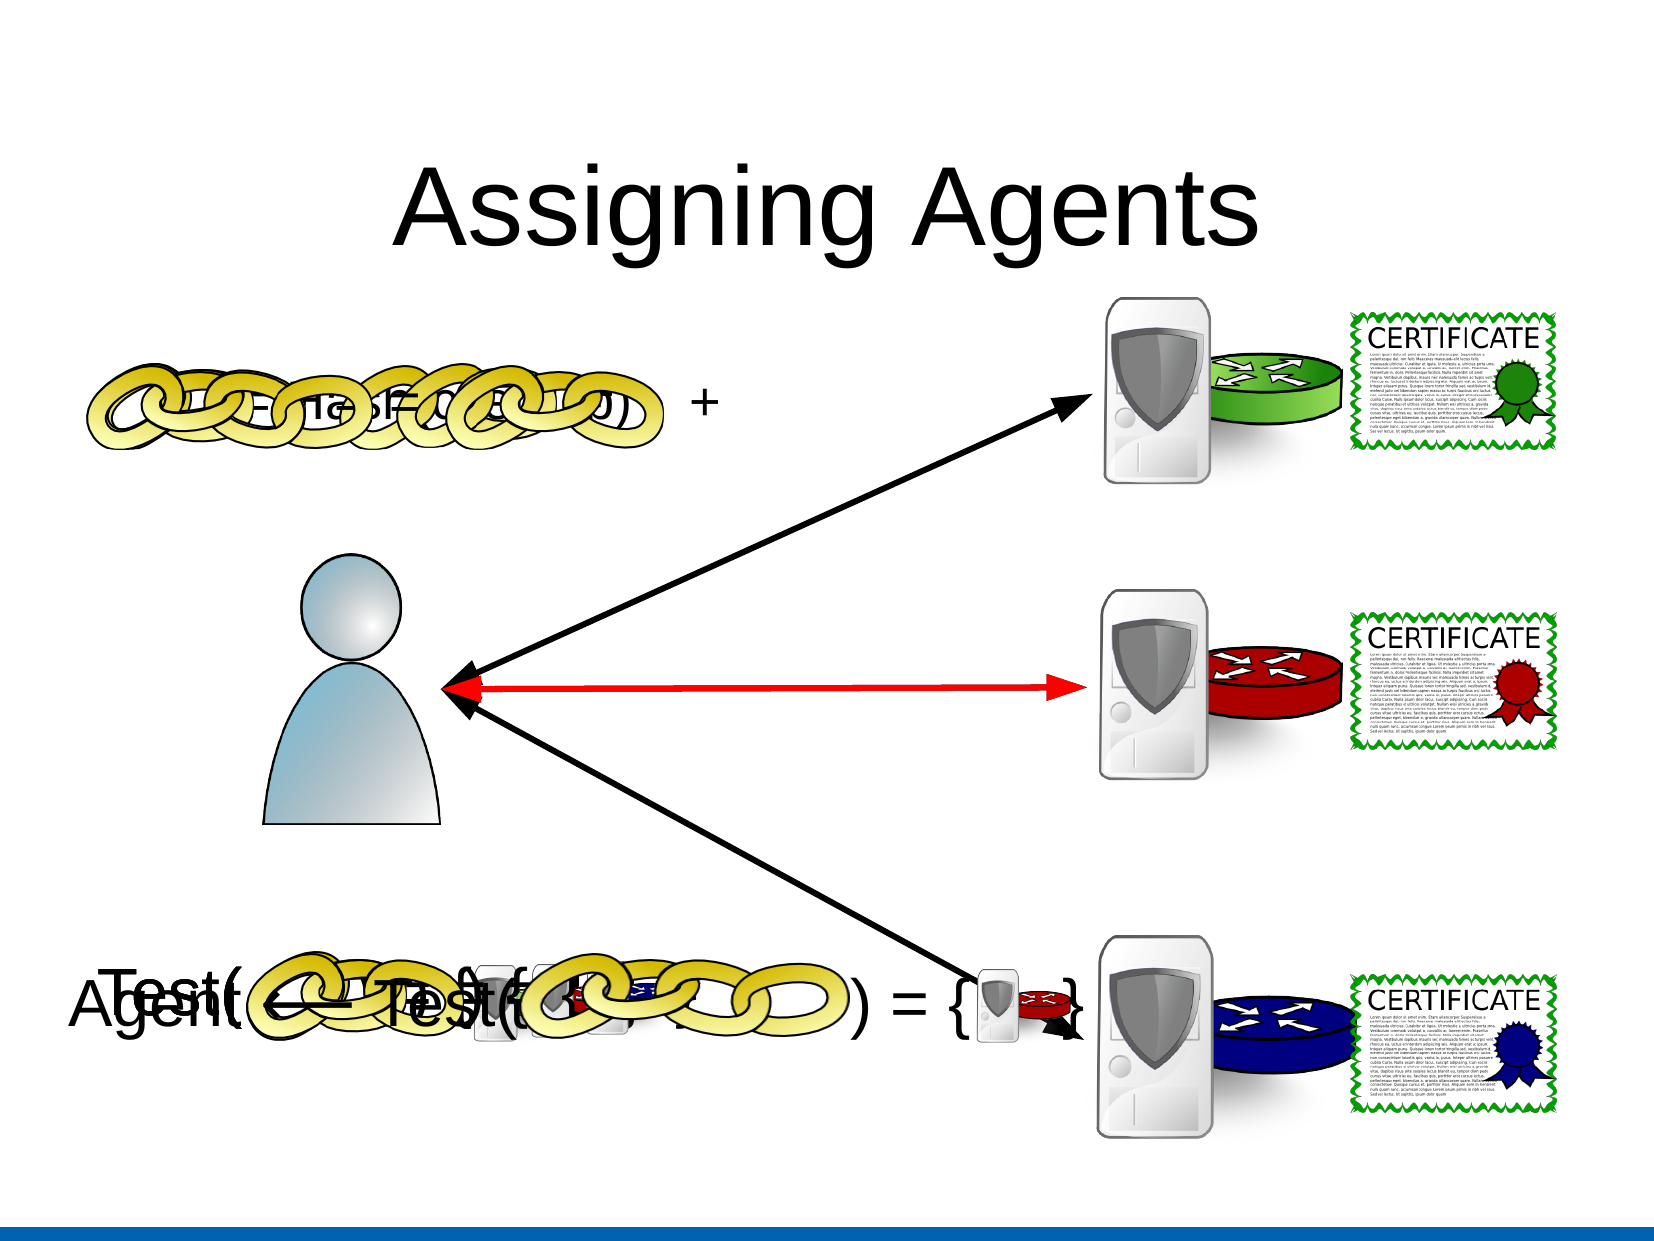

# Assigning Agents
+
=
=
+
= Hash(client.ip)
=
+
Agent ⟵ Test( ) = { }
Test( ) = { }
Test( ) = { }
Test( ) = { }